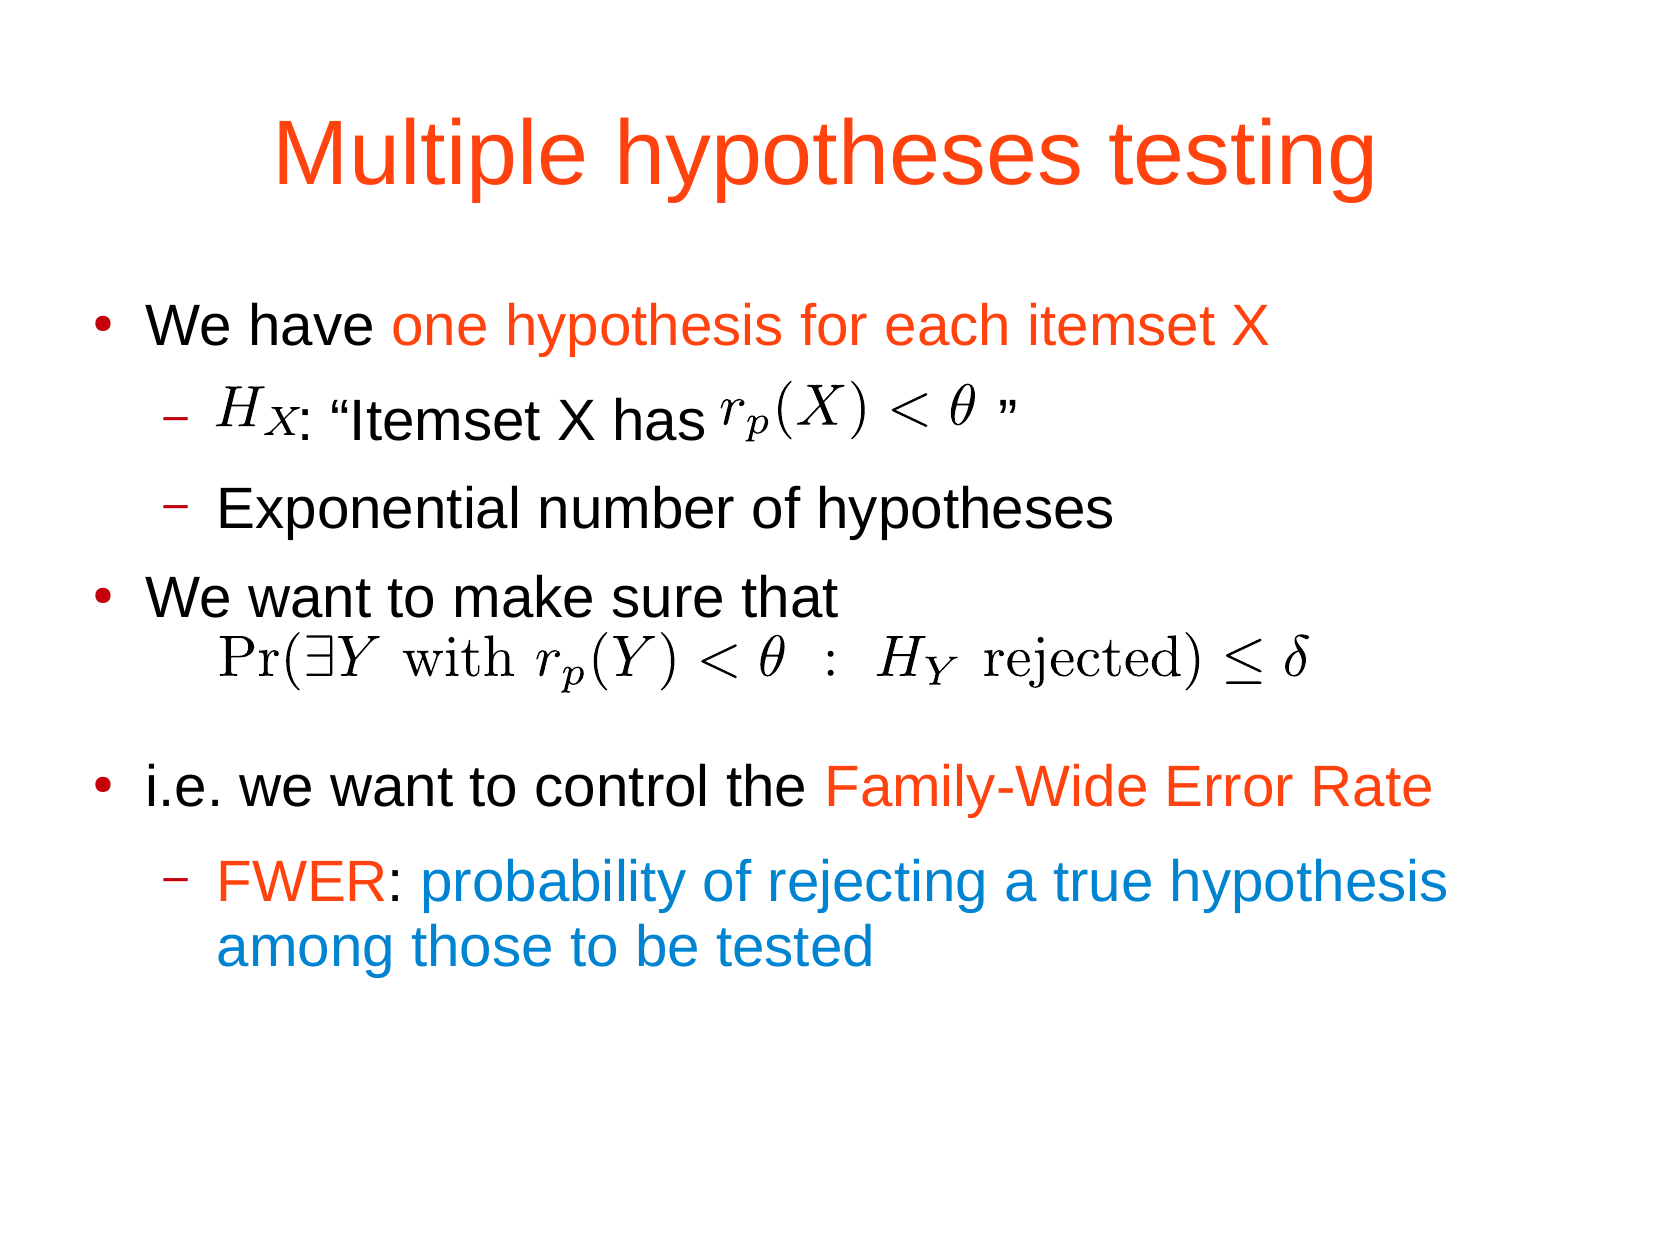

# Multiple hypotheses testing
We have one hypothesis for each itemset X
 : “Itemset X has ”
Exponential number of hypotheses
We want to make sure that
i.e. we want to control the Family-Wide Error Rate
FWER: probability of rejecting a true hypothesis among those to be tested